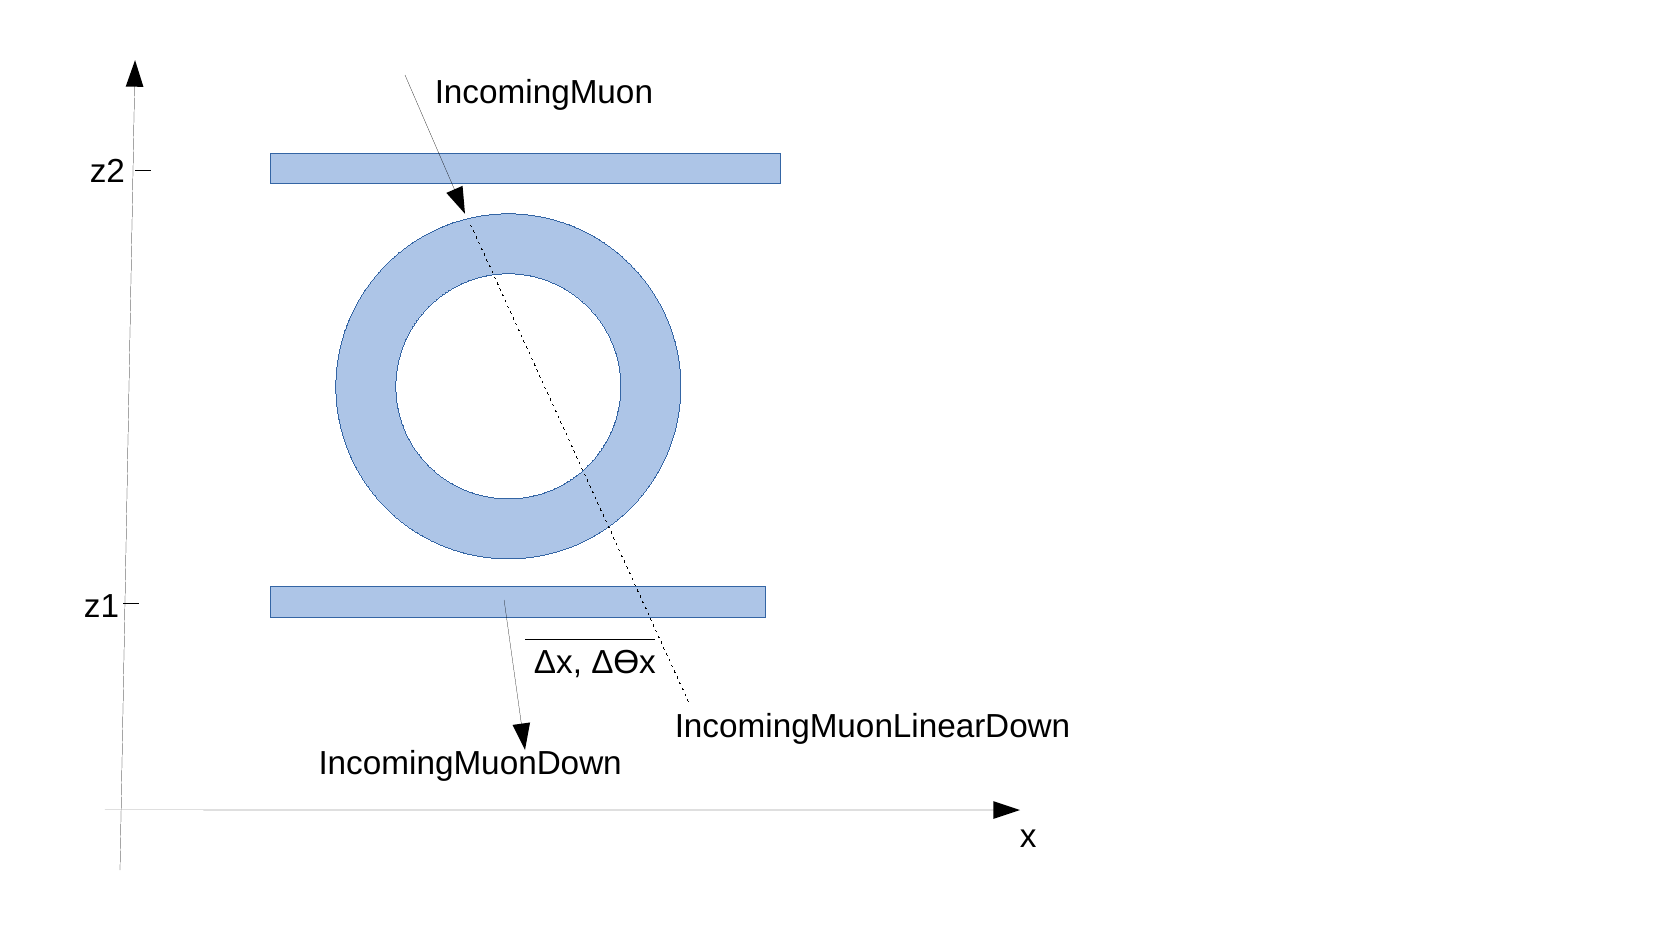

IncomingMuon
z2
z1
Δx, Δϴx
IncomingMuonLinearDown
IncomingMuonDown
x